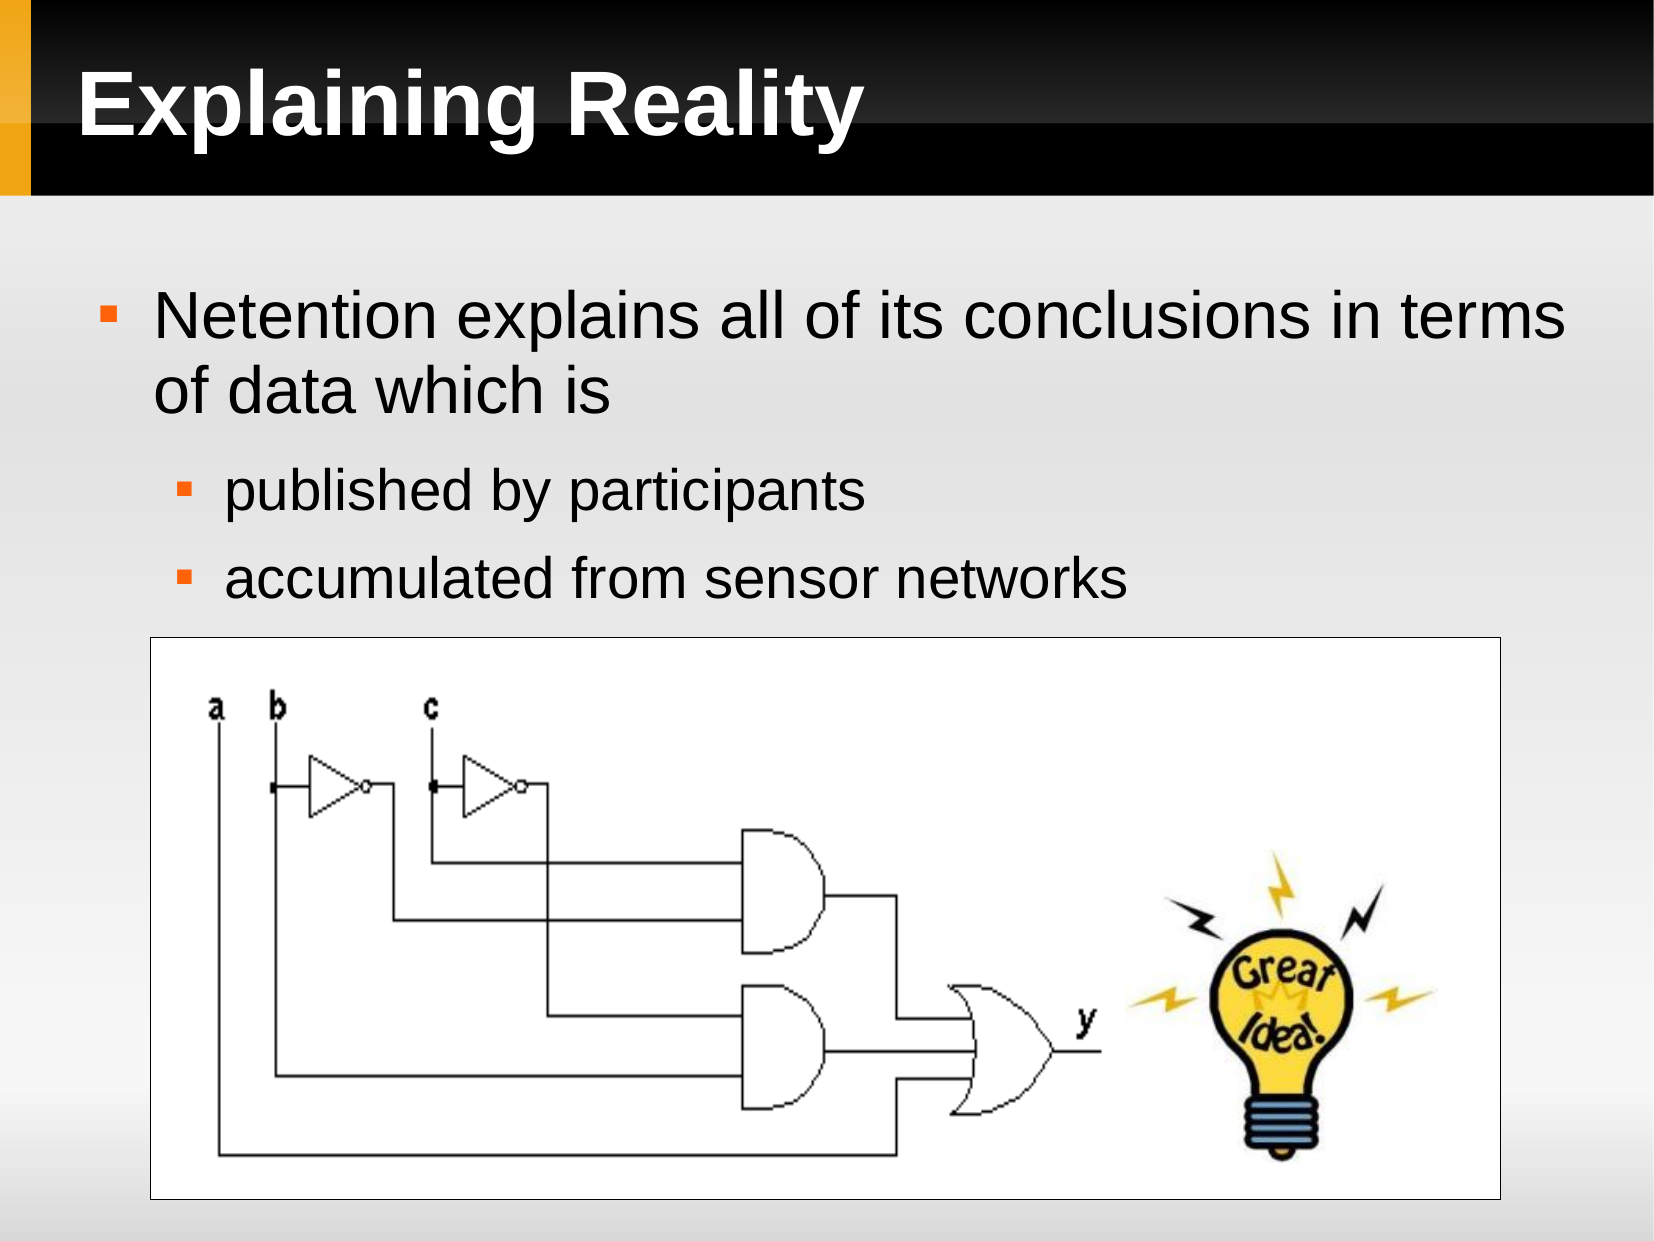

# Explaining Reality
Netention explains all of its conclusions in terms of data which is
published by participants
accumulated from sensor networks